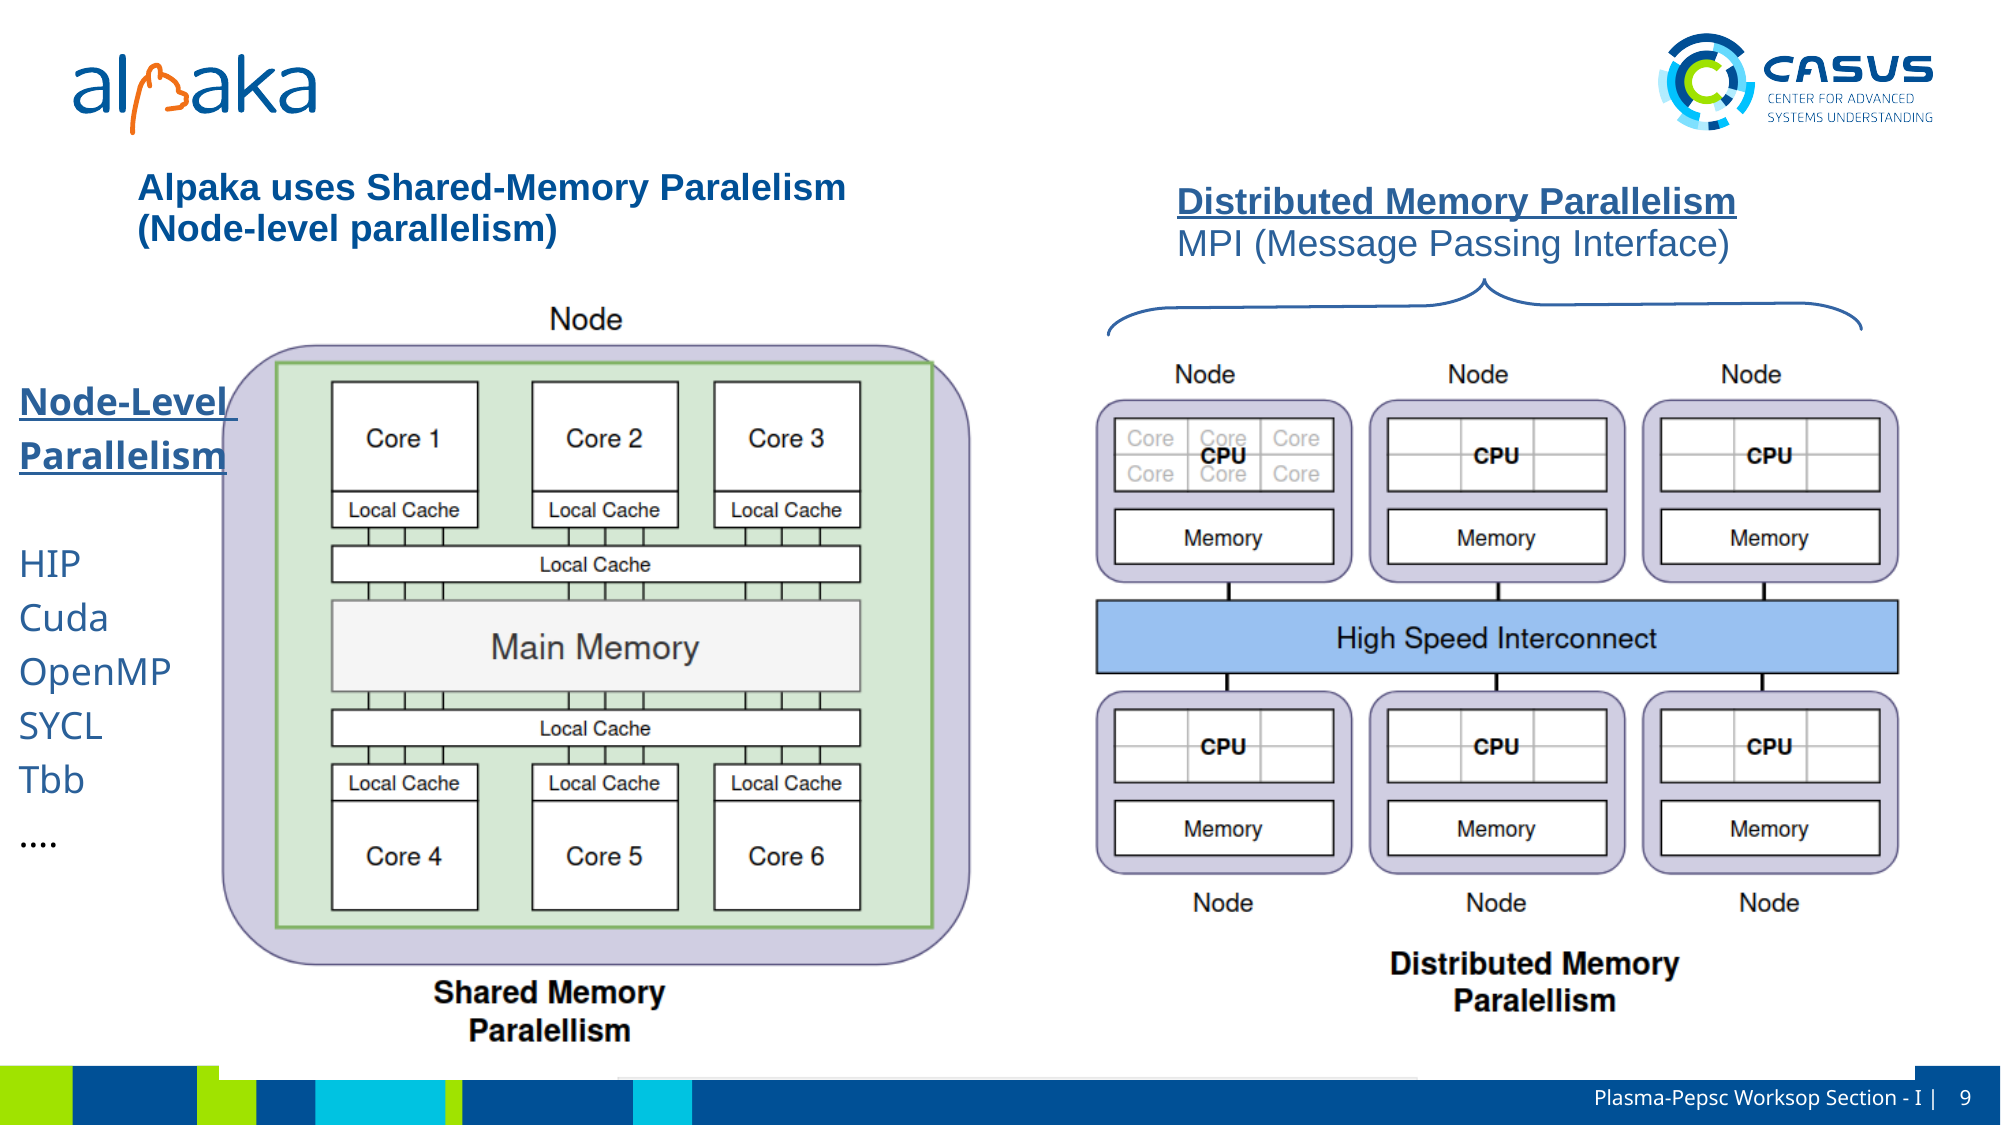

Alpaka uses Shared-Memory Paralelism (Node-level parallelism)
Distributed Memory Parallelism
MPI (Message Passing Interface)
# Node-Level
Parallelism
HIP
Cuda
OpenMP
SYCL
Tbb
….
Plasma-Pepsc Worksop Section - I
9